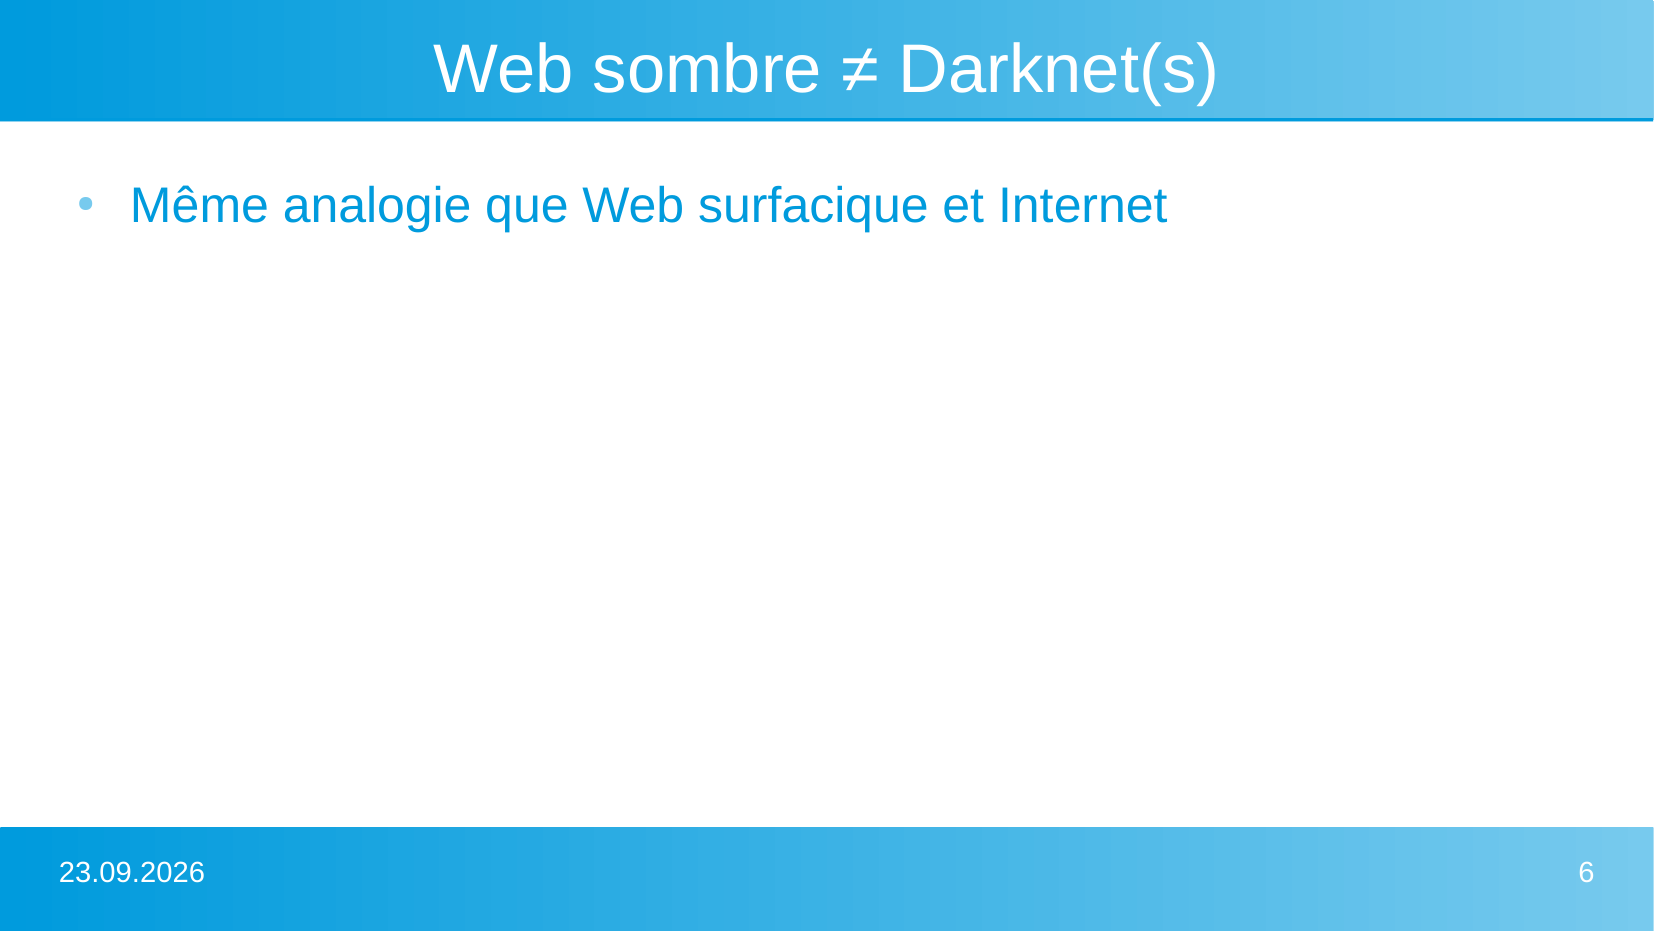

# Web sombre ≠ Darknet(s)
Même analogie que Web surfacique et Internet
6